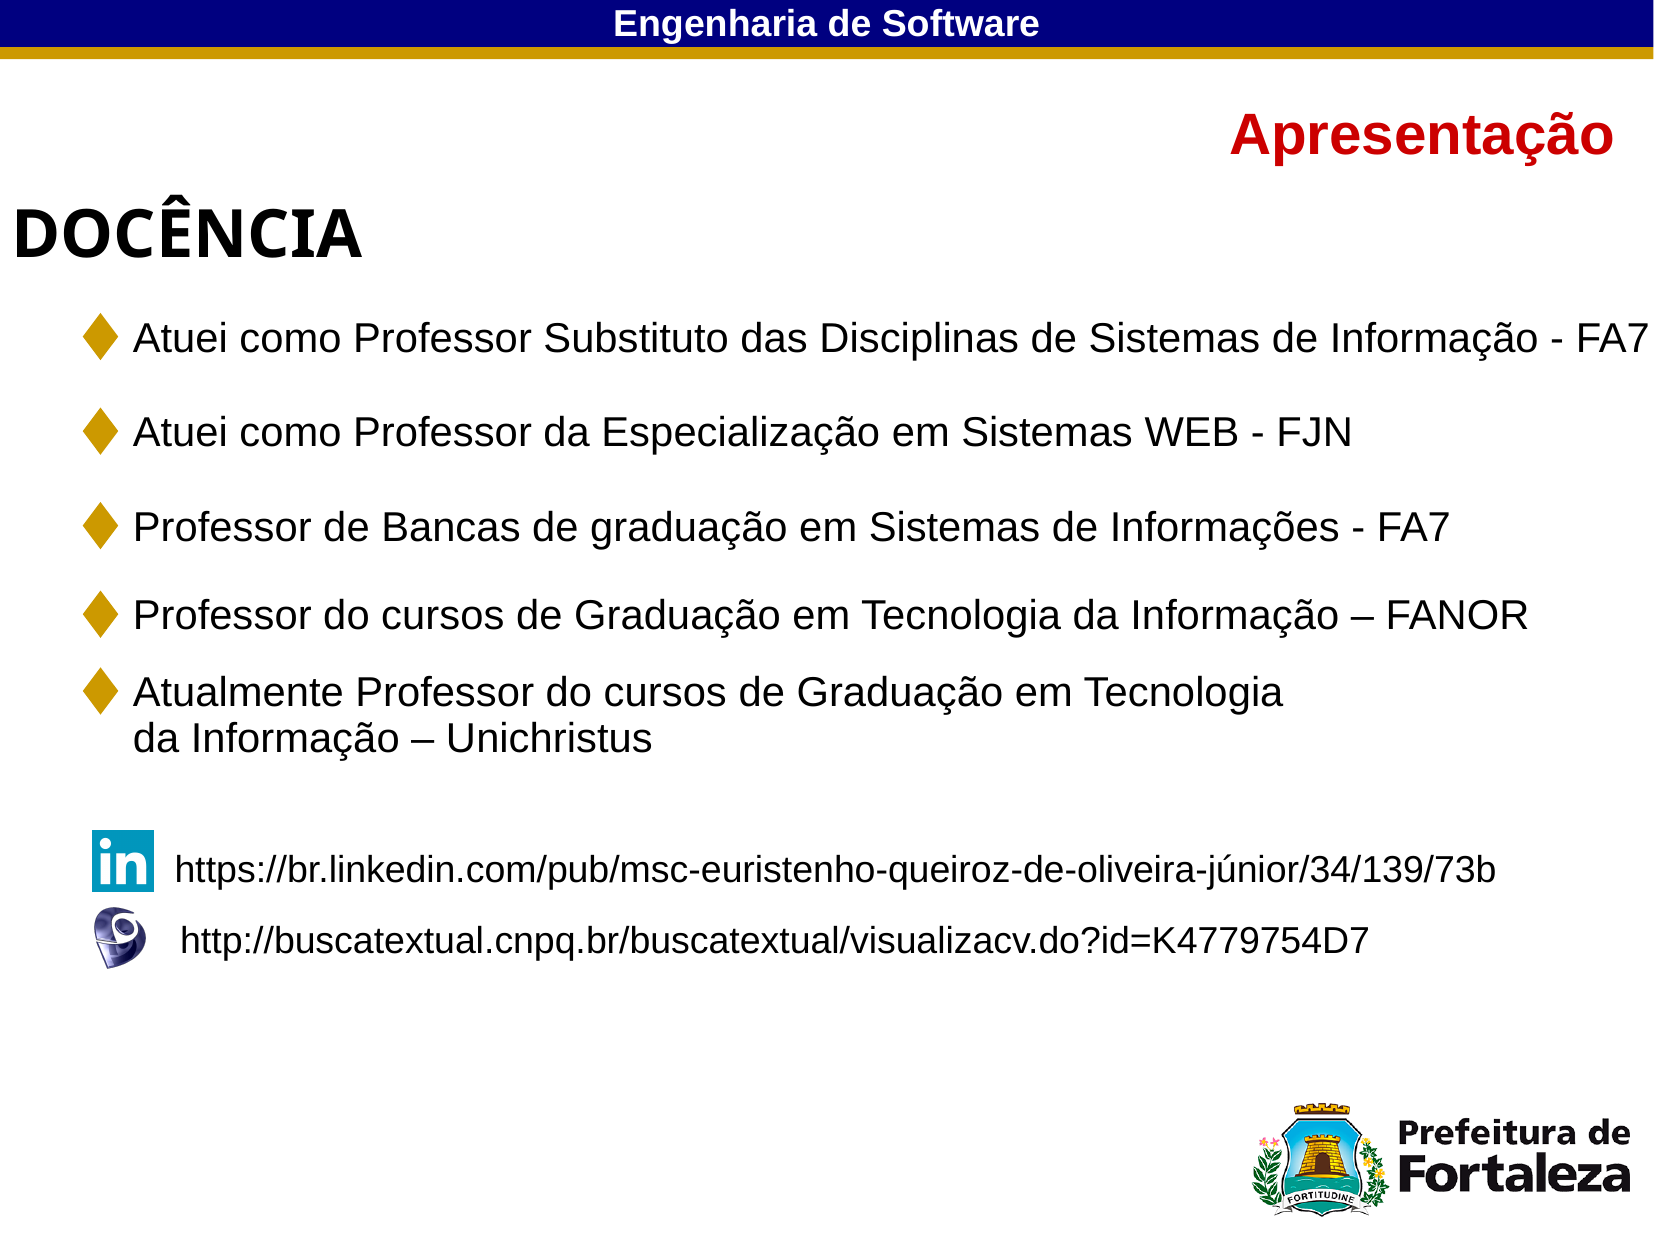

Engenharia de Software
Apresentação
DOCÊNCIA
Atuei como Professor Substituto das Disciplinas de Sistemas de Informação - FA7
Atuei como Professor da Especialização em Sistemas WEB - FJN
Professor de Bancas de graduação em Sistemas de Informações - FA7
Professor do cursos de Graduação em Tecnologia da Informação – FANOR
Atualmente Professor do cursos de Graduação em Tecnologia
da Informação – Unichristus
https://br.linkedin.com/pub/msc-euristenho-queiroz-de-oliveira-júnior/34/139/73b
http://buscatextual.cnpq.br/buscatextual/visualizacv.do?id=K4779754D7